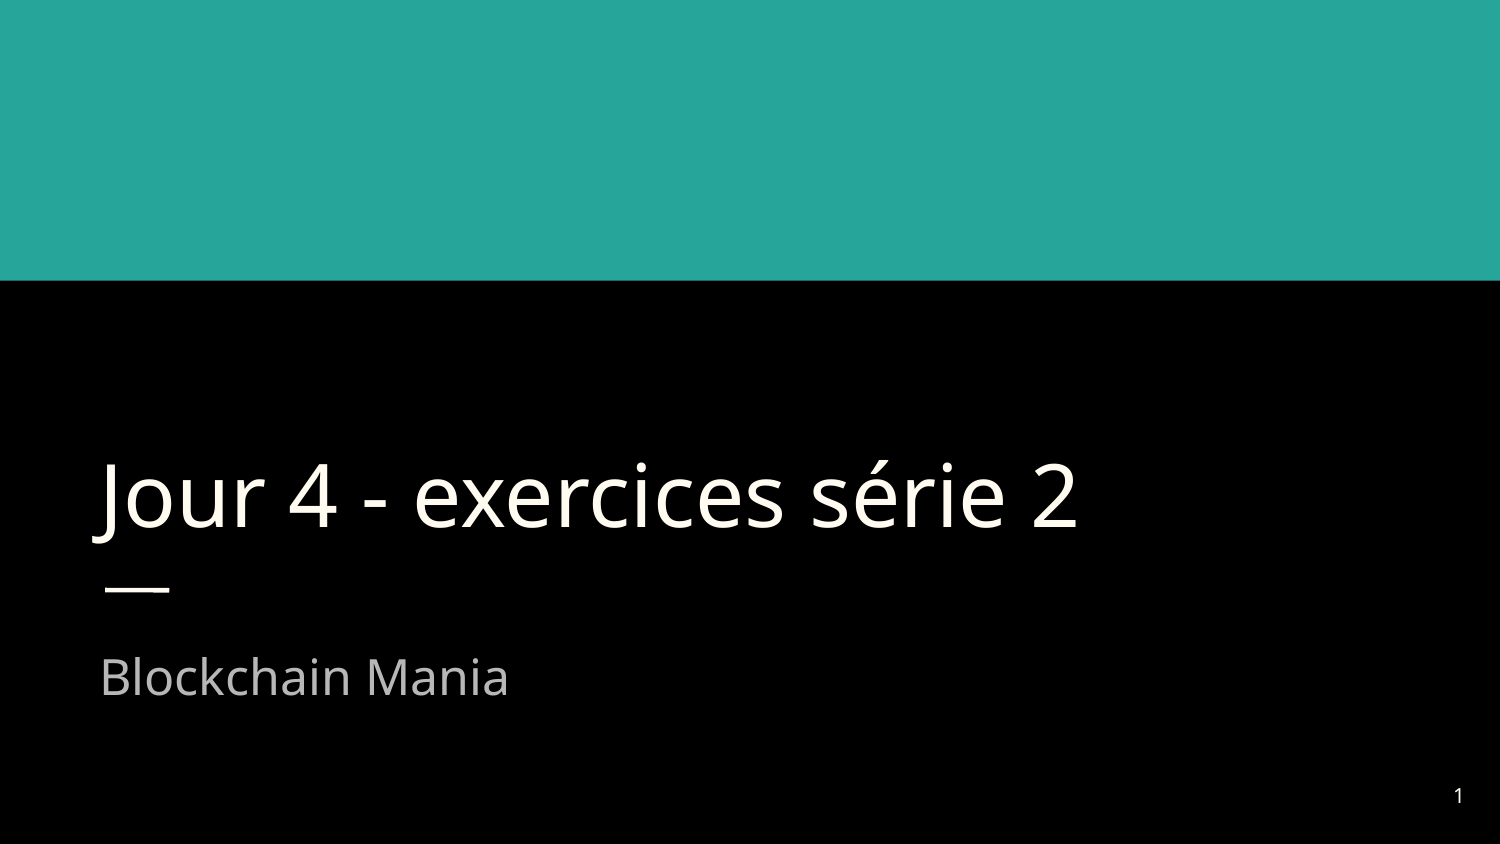

# Jour 4 - exercices série 2
Blockchain Mania